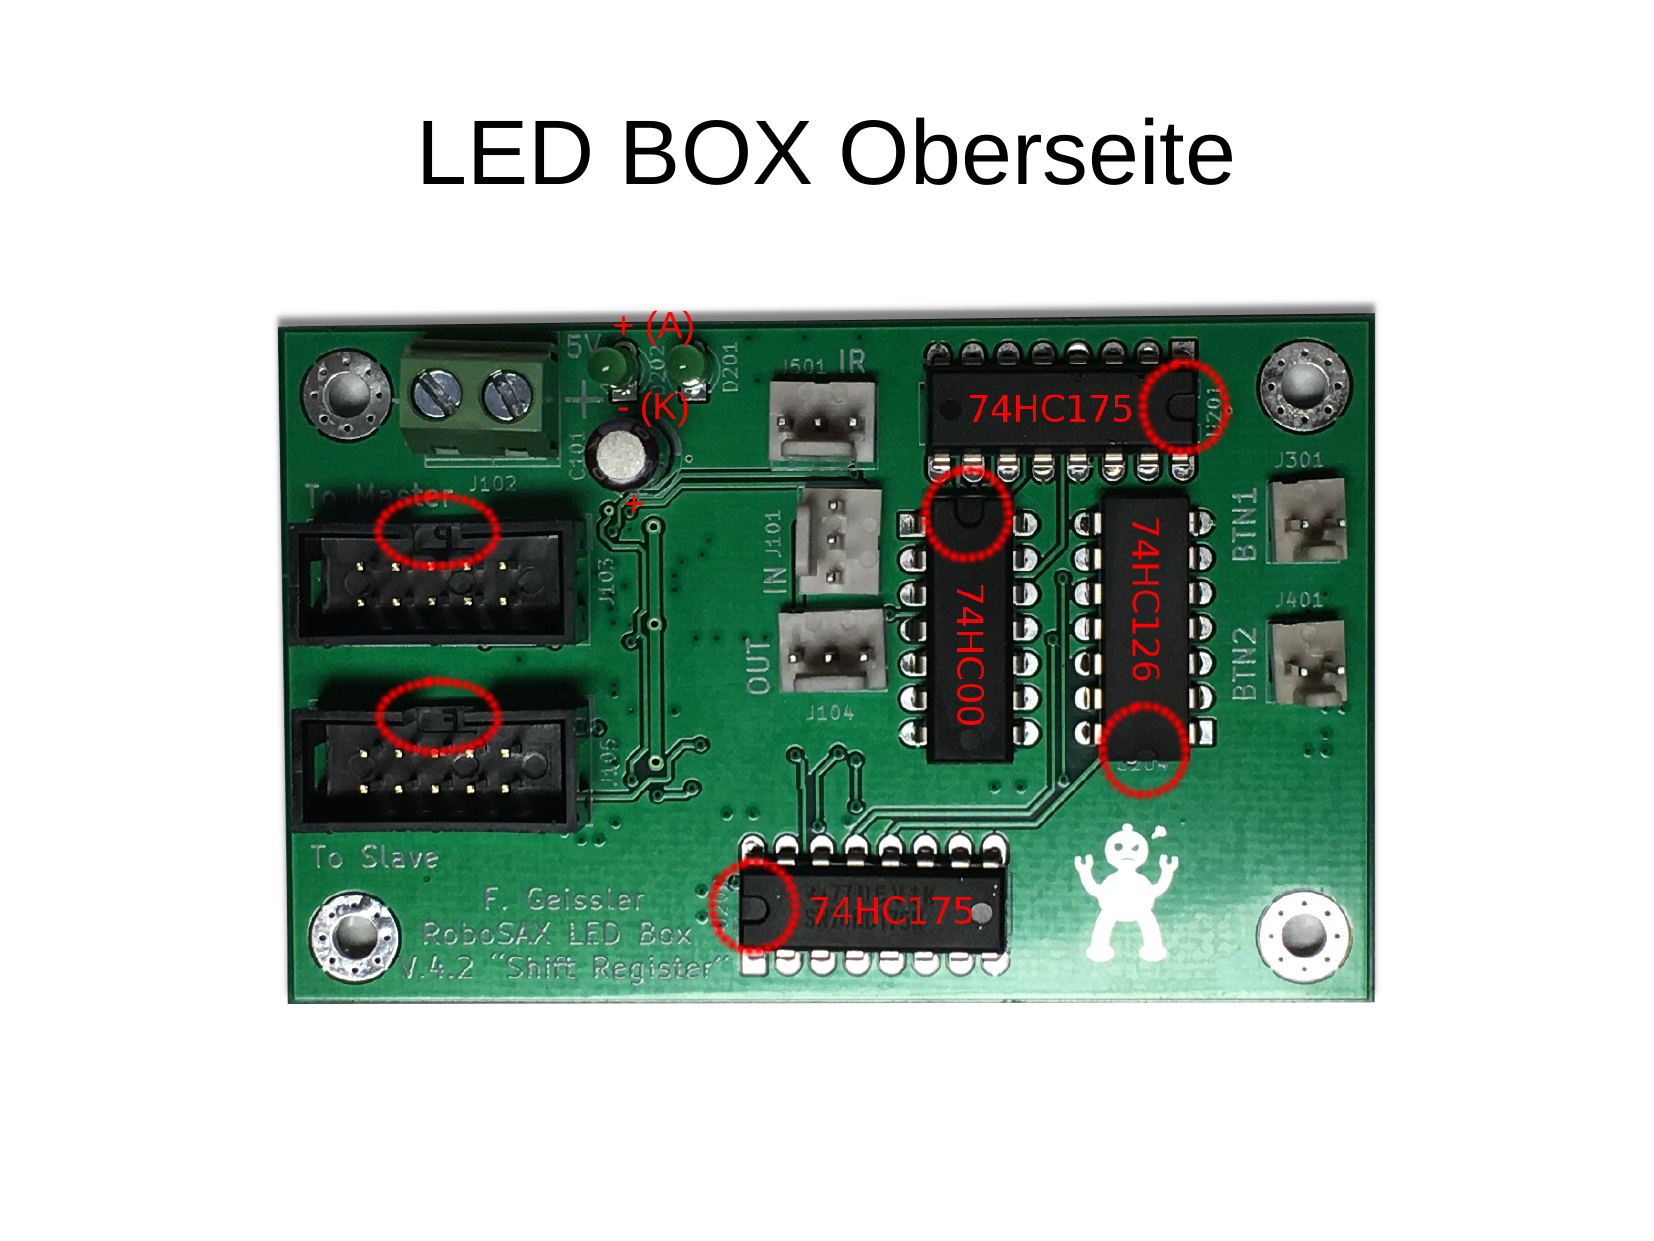

# LED BOX Oberseite
+ (A)
- (K)
+